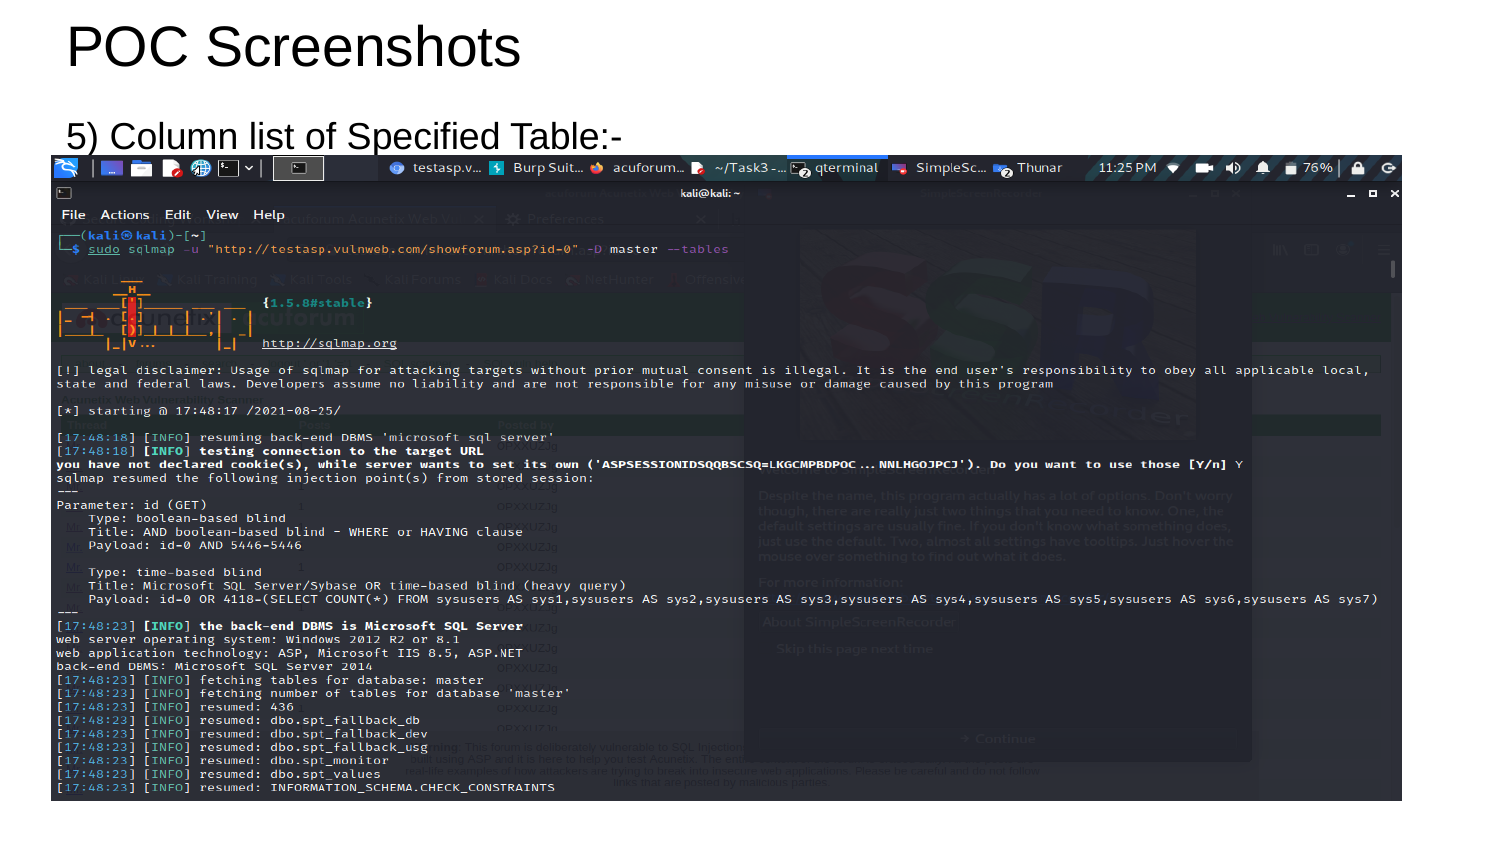

# POC Screenshots
5) Column list of Specified Table:-